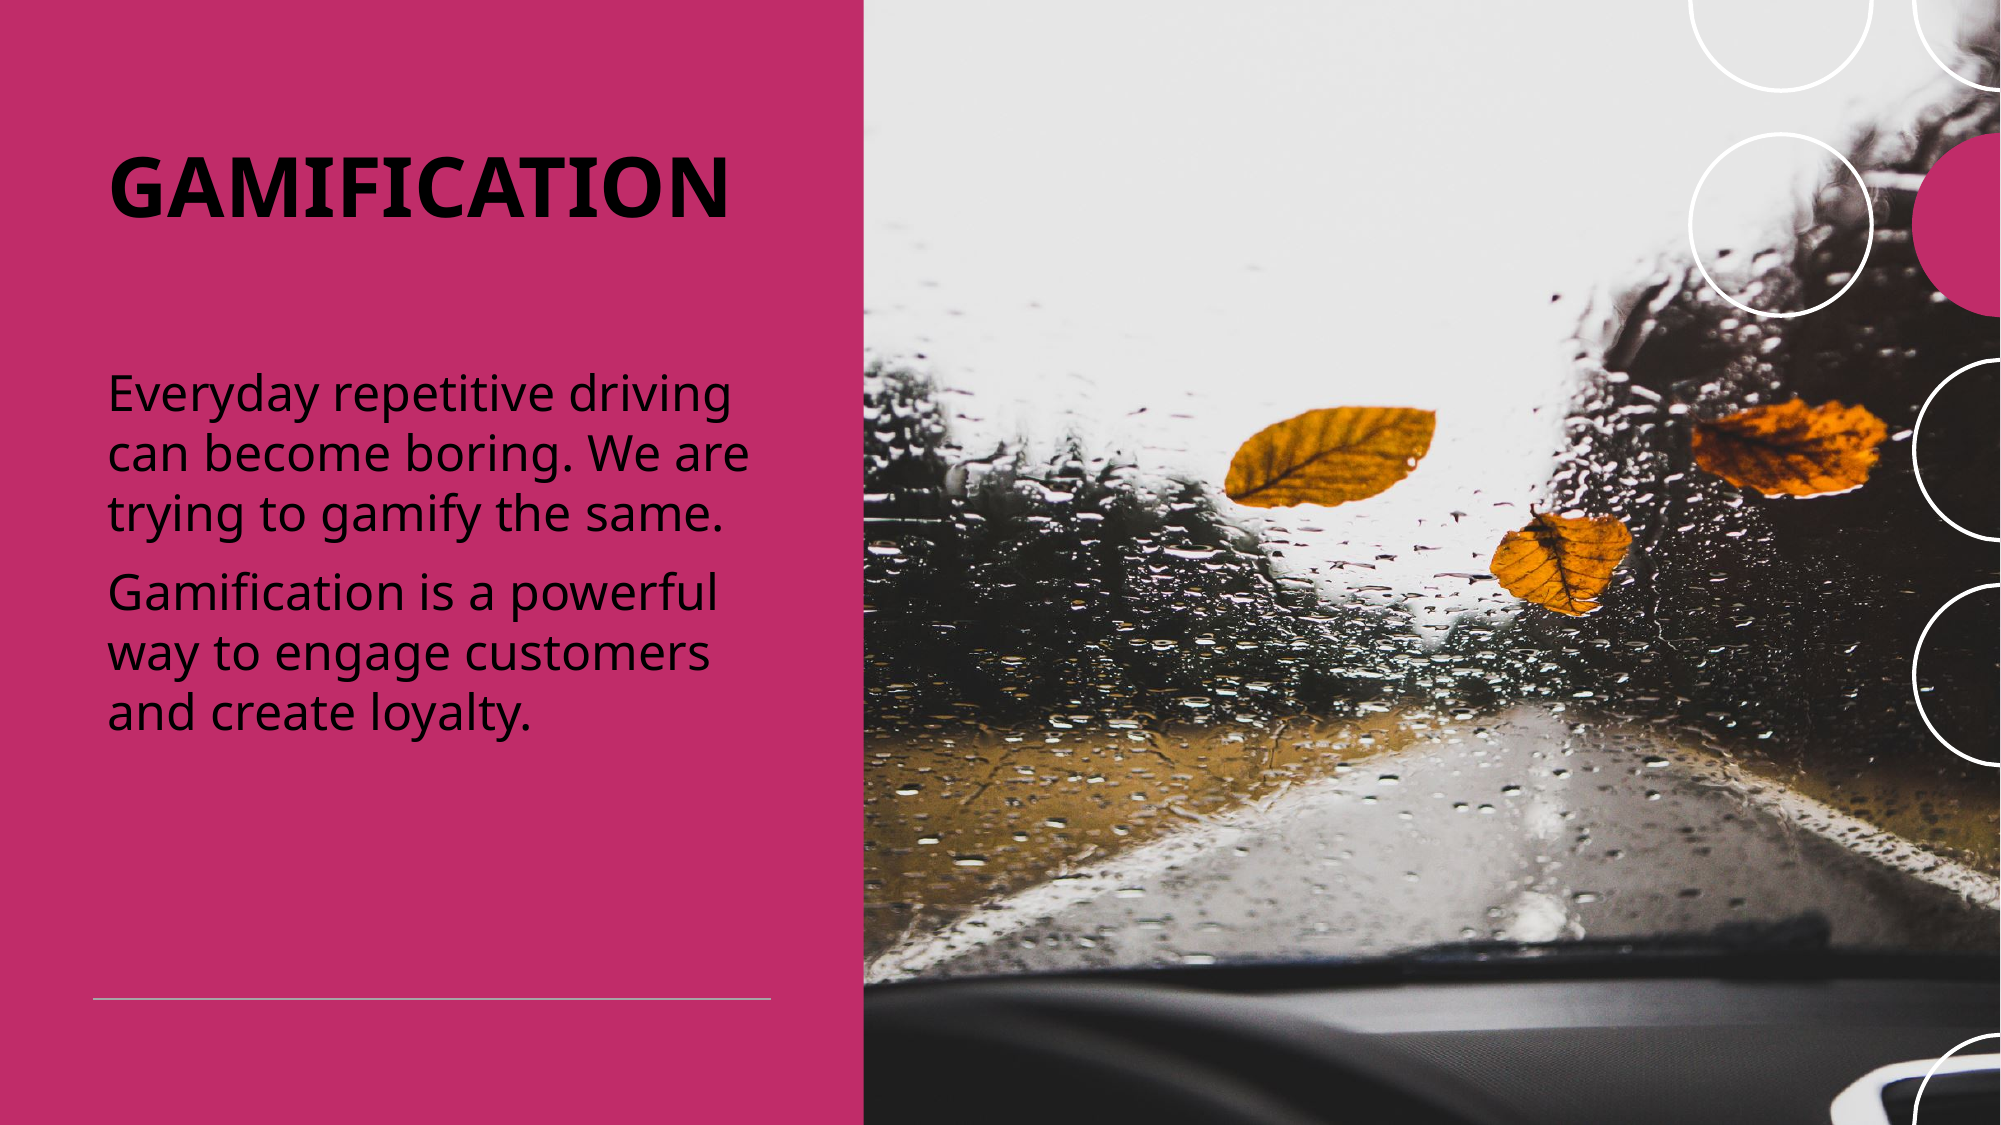

# GAMIFICATION
Everyday repetitive driving can become boring. We are trying to gamify the same.
Gamification is a powerful way to engage customers and create loyalty.